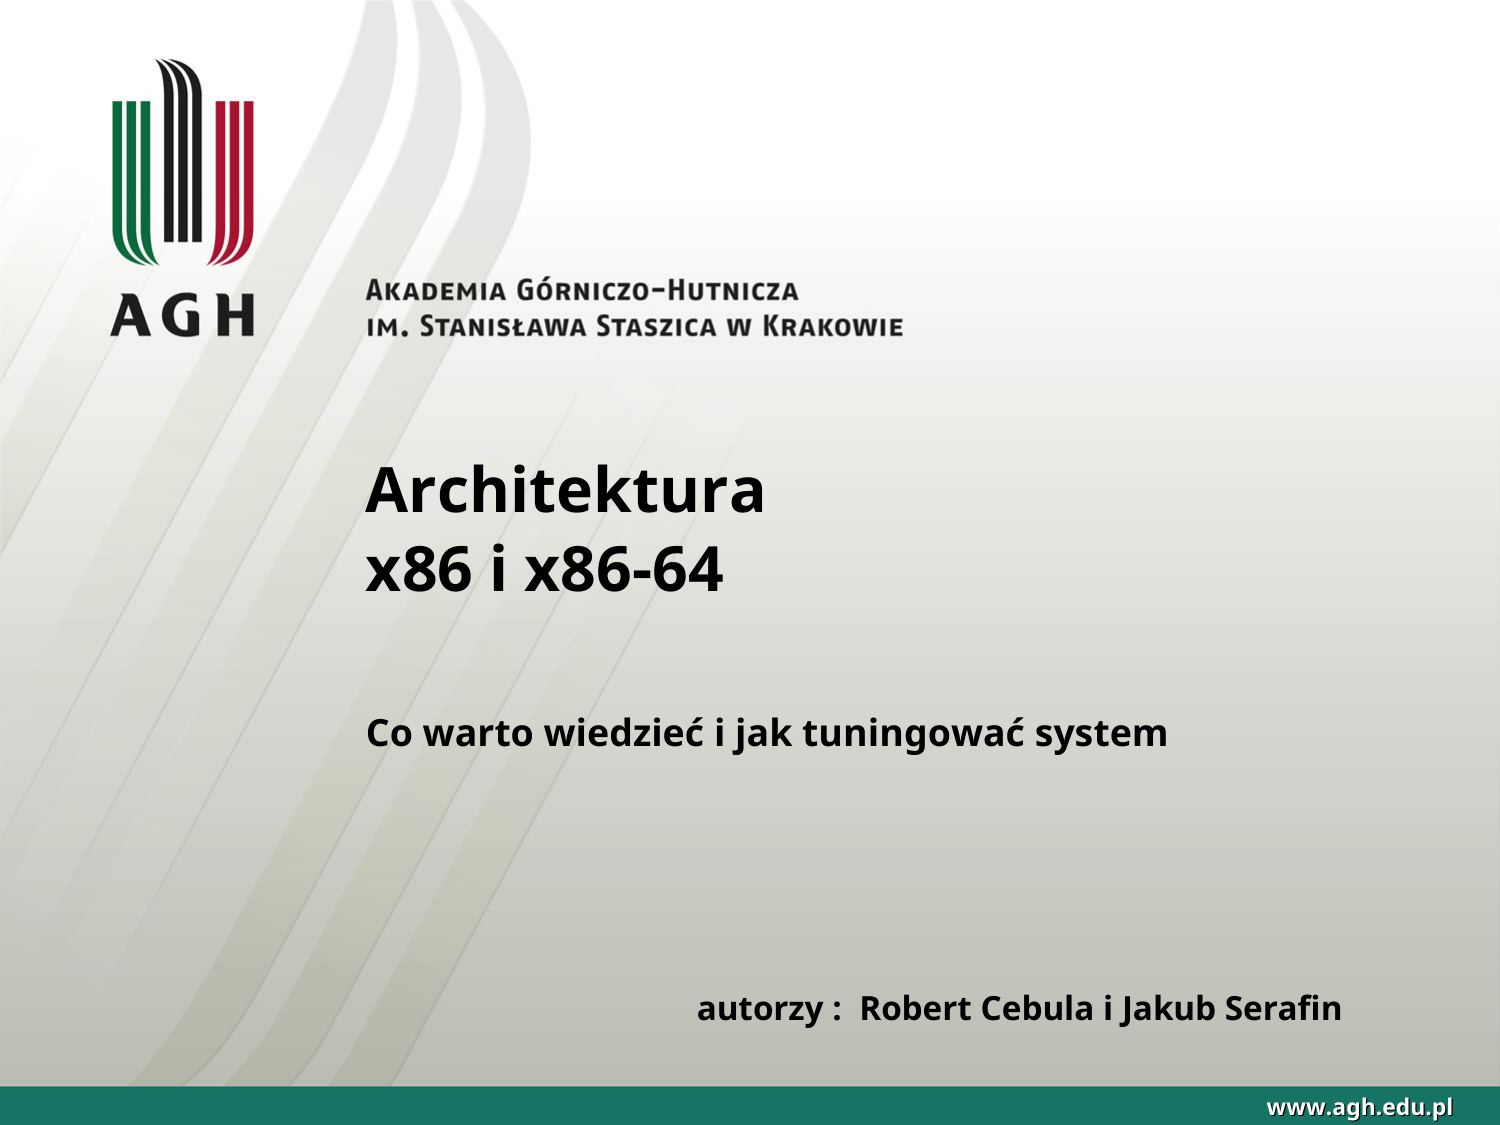

# Architektura x86 i x86-64
Co warto wiedzieć i jak tuningować system
autorzy : Robert Cebula i Jakub Serafin
www.agh.edu.pl